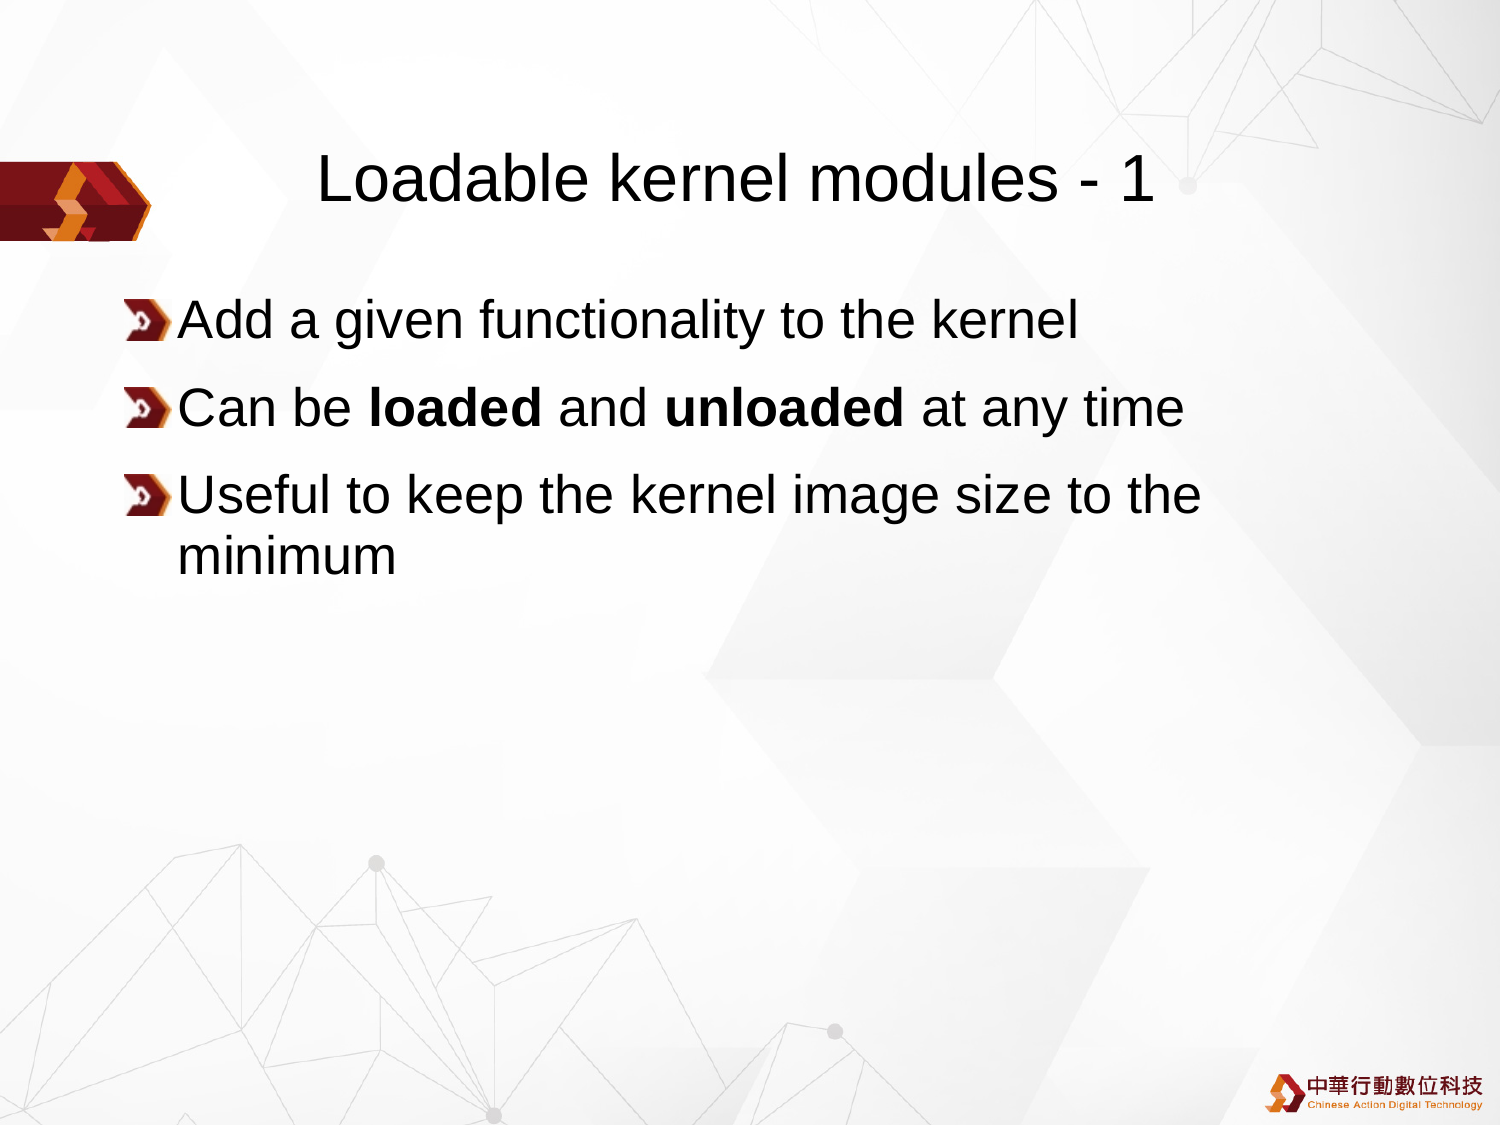

# Loadable kernel modules - 1
Add a given functionality to the kernel
Can be loaded and unloaded at any time
Useful to keep the kernel image size to the minimum